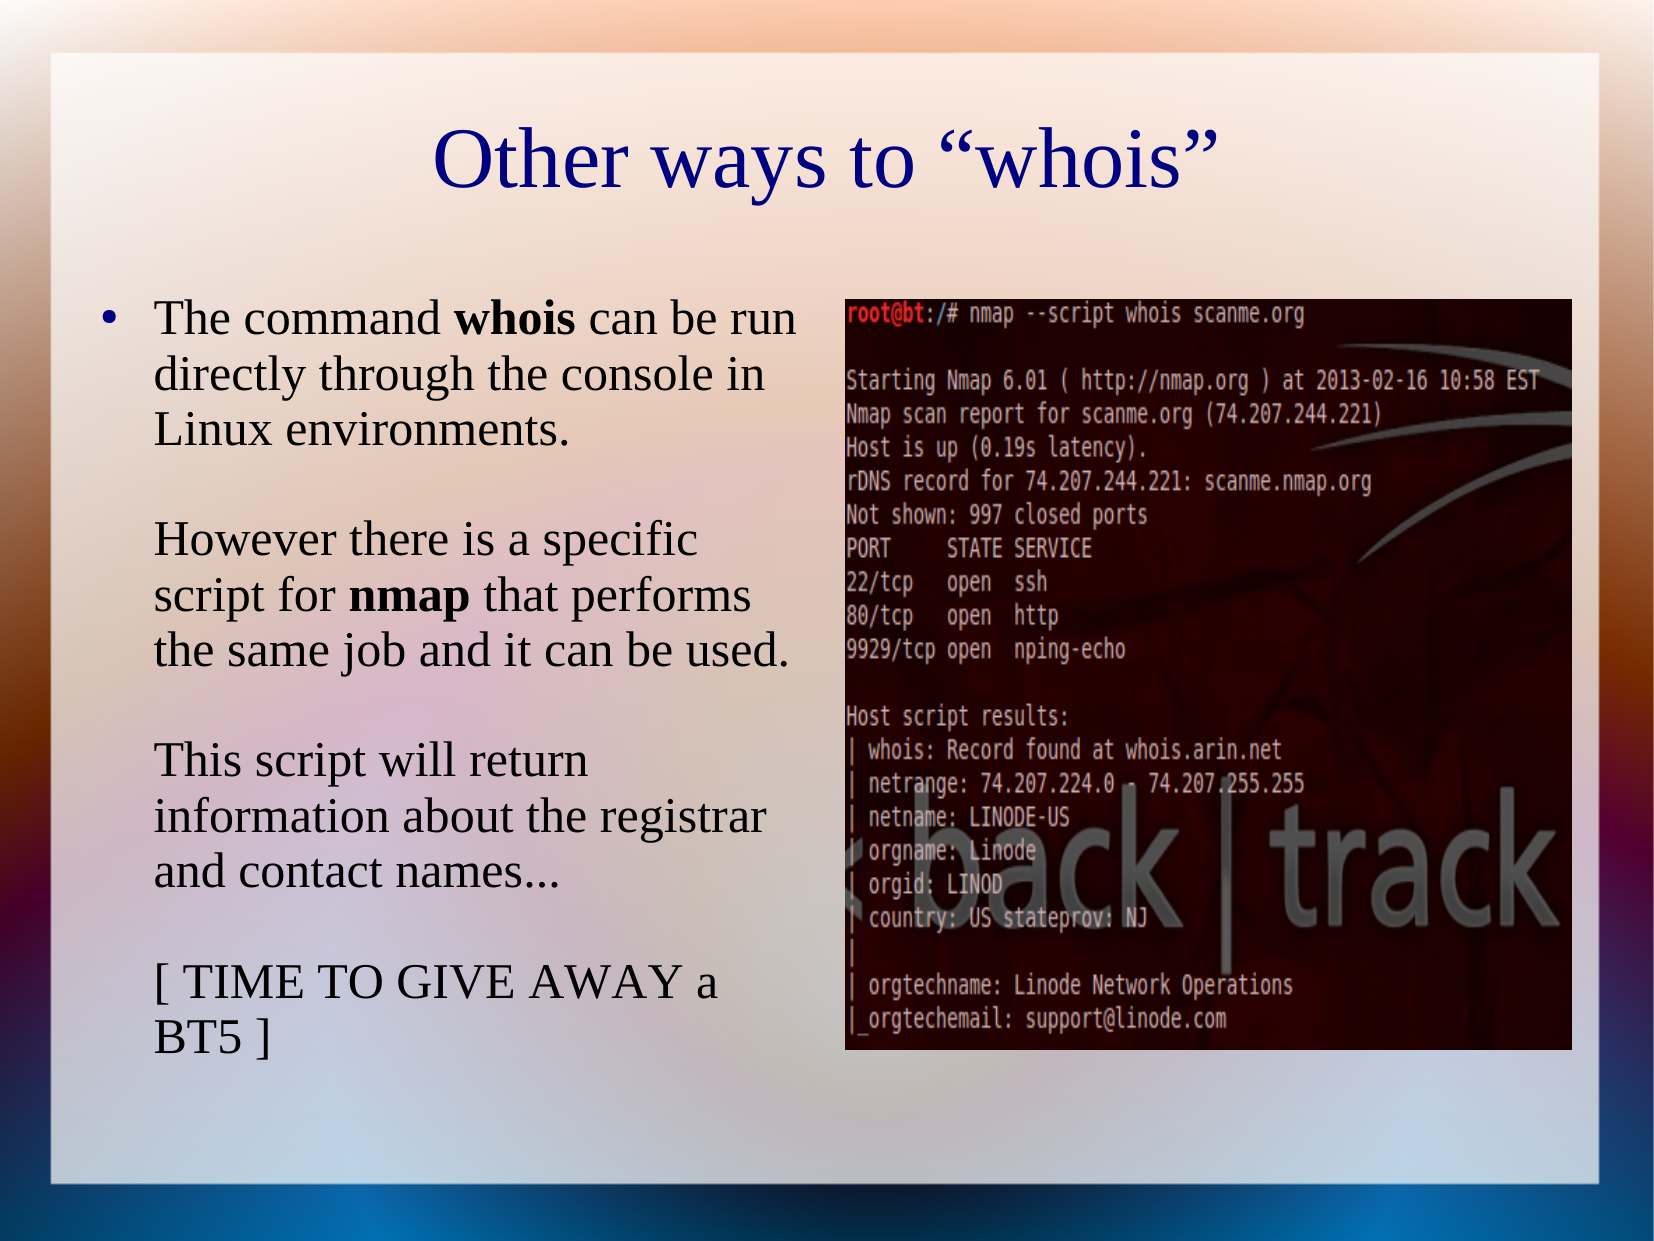

Other ways to “whois”
# The command whois can be run directly through the console in Linux environments. However there is a specific script for nmap that performs the same job and it can be used. This script will return information about the registrar and contact names... [ TIME TO GIVE AWAY a BT5 ]